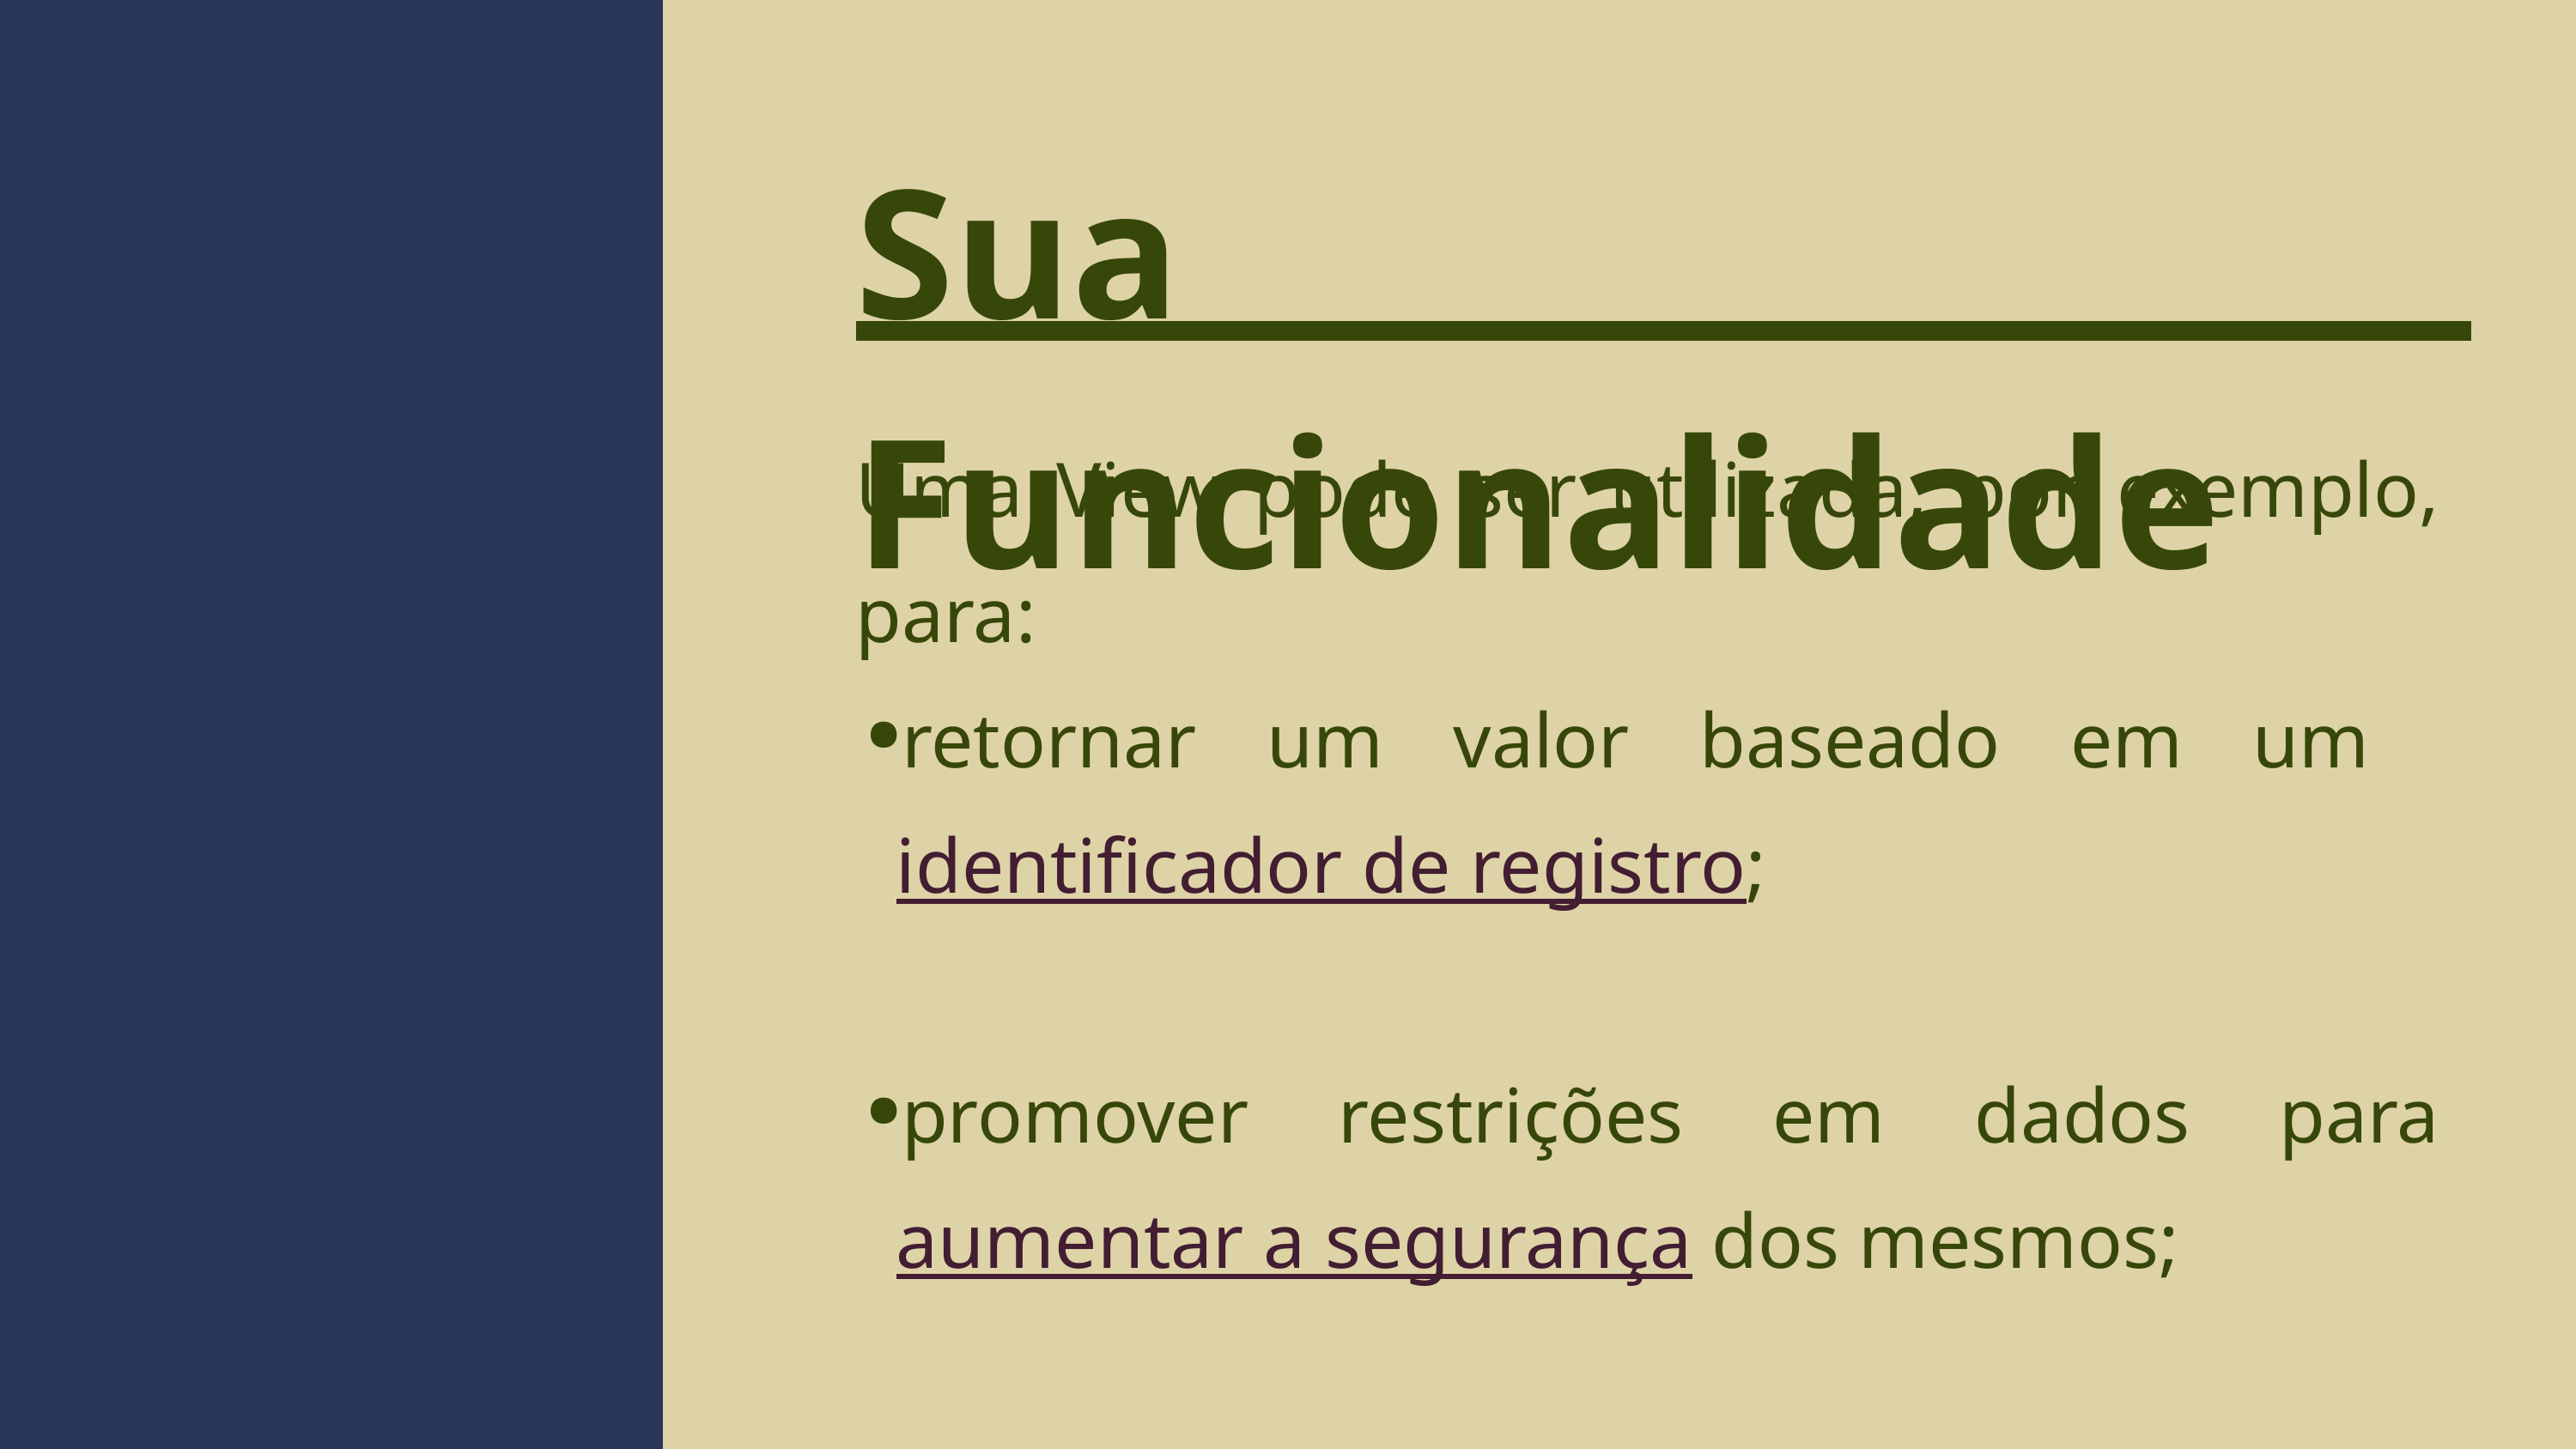

Sua Funcionalidade
Uma View pode ser utilizada, por exemplo, para:
retornar um valor baseado em um identificador de registro;
promover restrições em dados para aumentar a segurança dos mesmos;
definir políticas de acesso em nível de tabela e coluna.